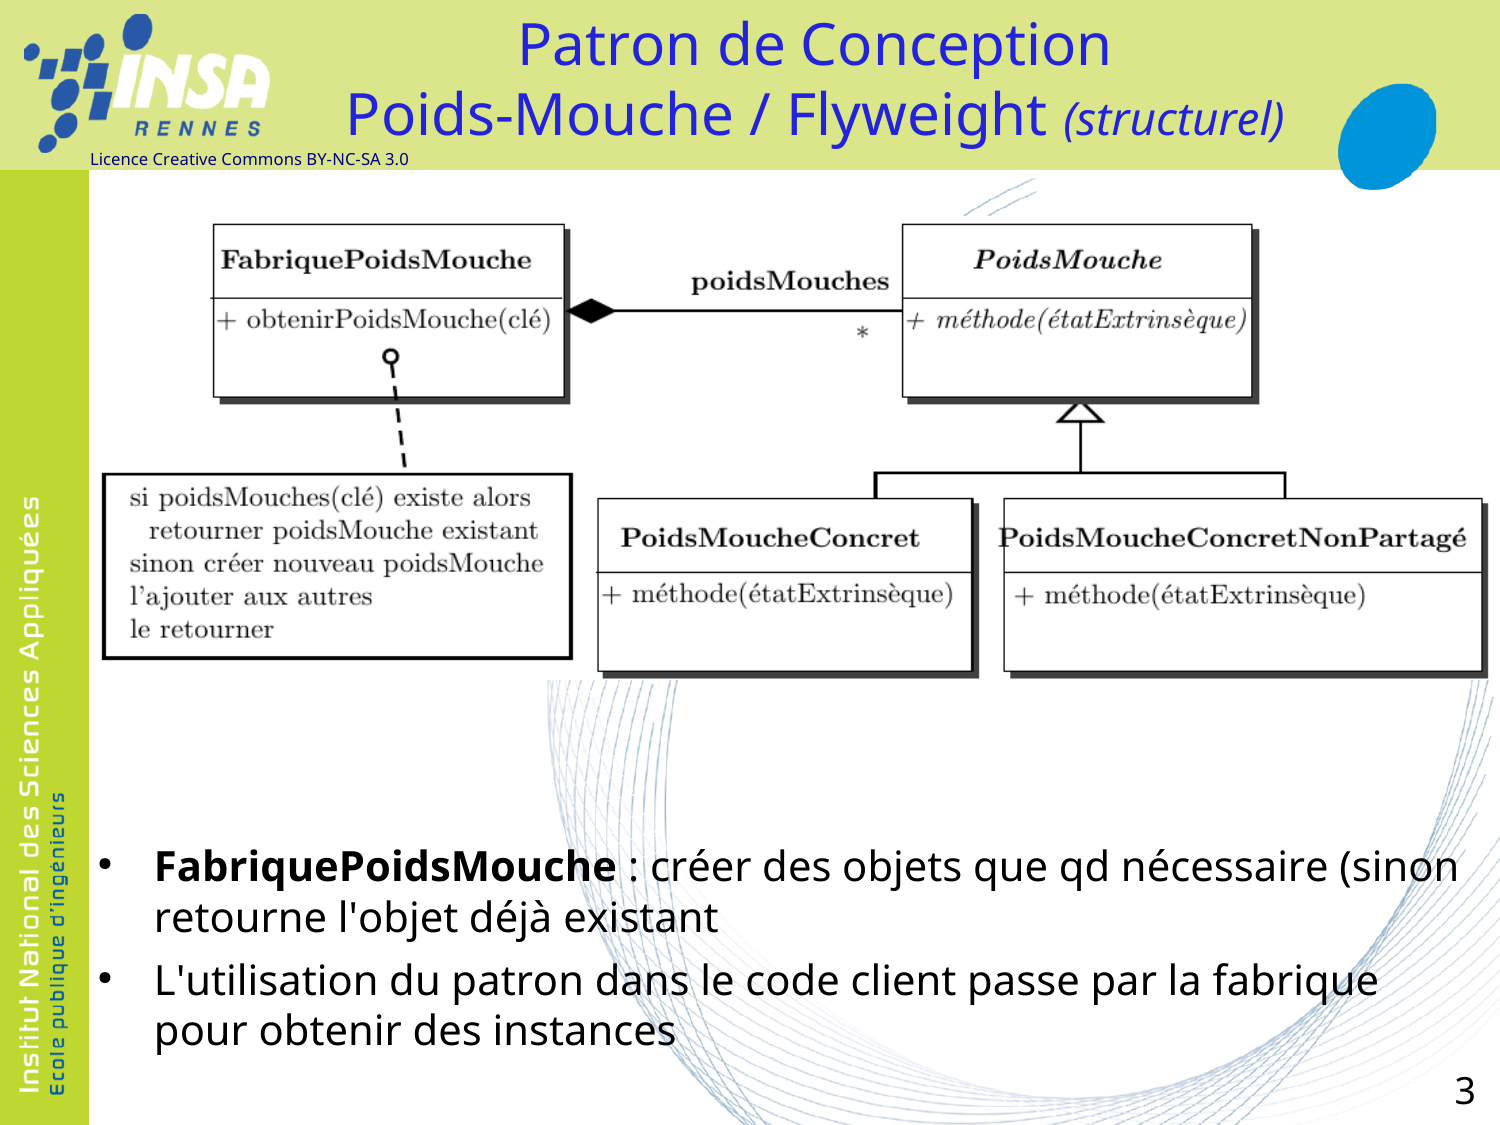

Patron de Conception
Poids-Mouche / Flyweight (structurel)
# FabriquePoidsMouche : créer des objets que qd nécessaire (sinon retourne l'objet déjà existant
L'utilisation du patron dans le code client passe par la fabrique pour obtenir des instances
3